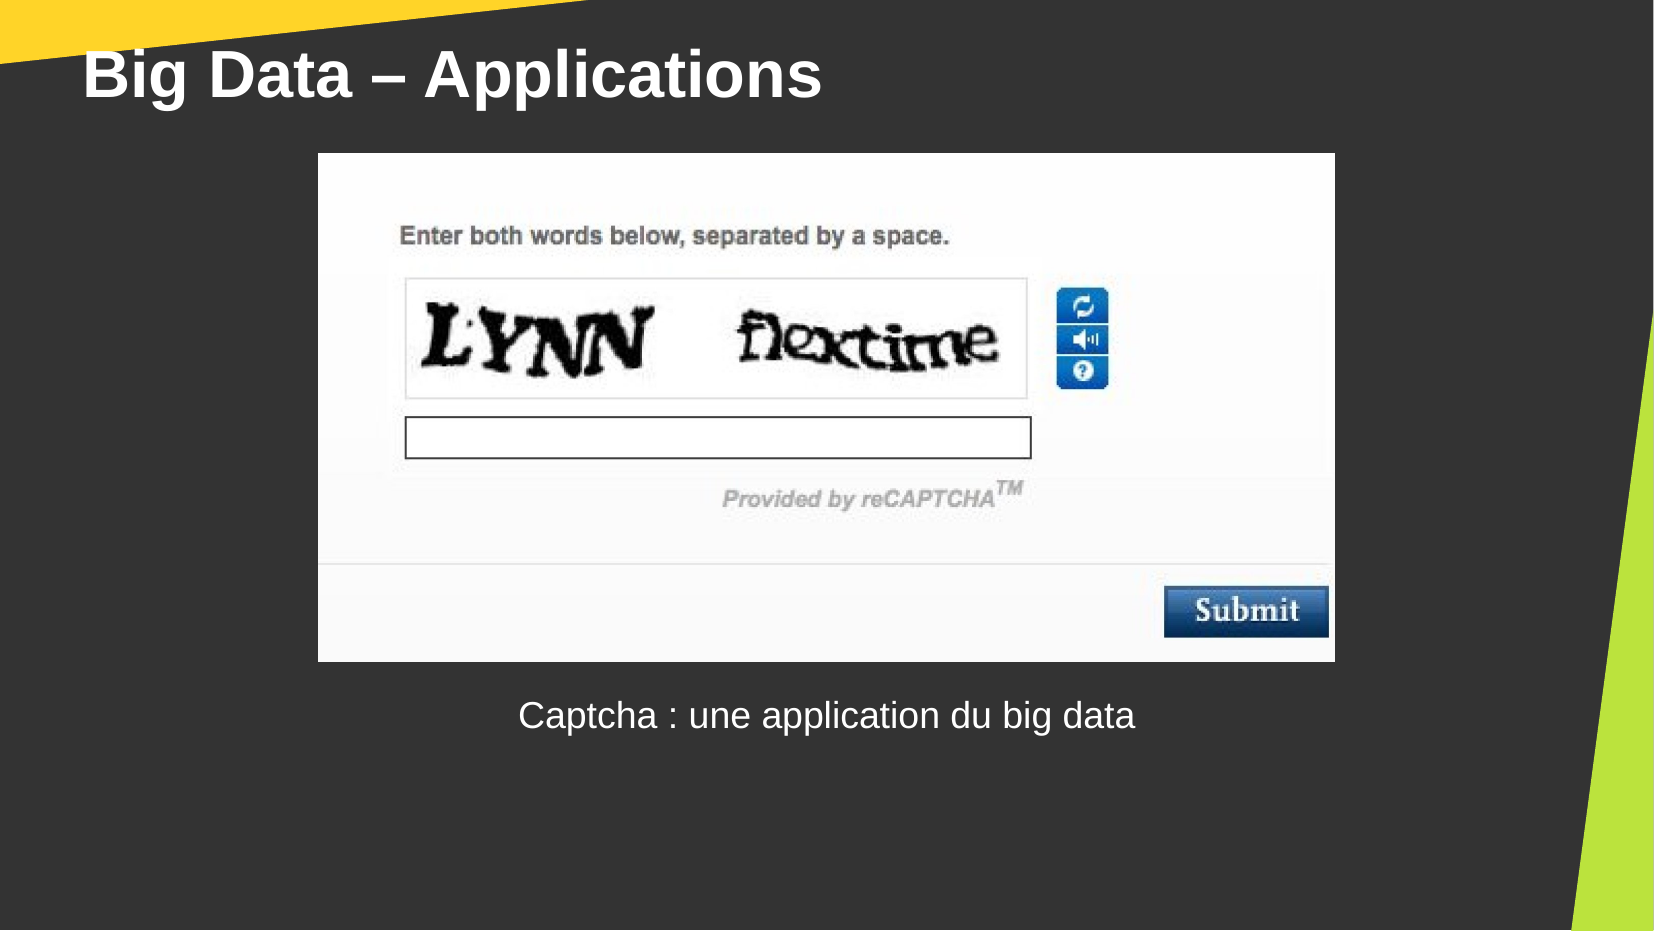

# Big Data – Applications
Captcha : une application du big data